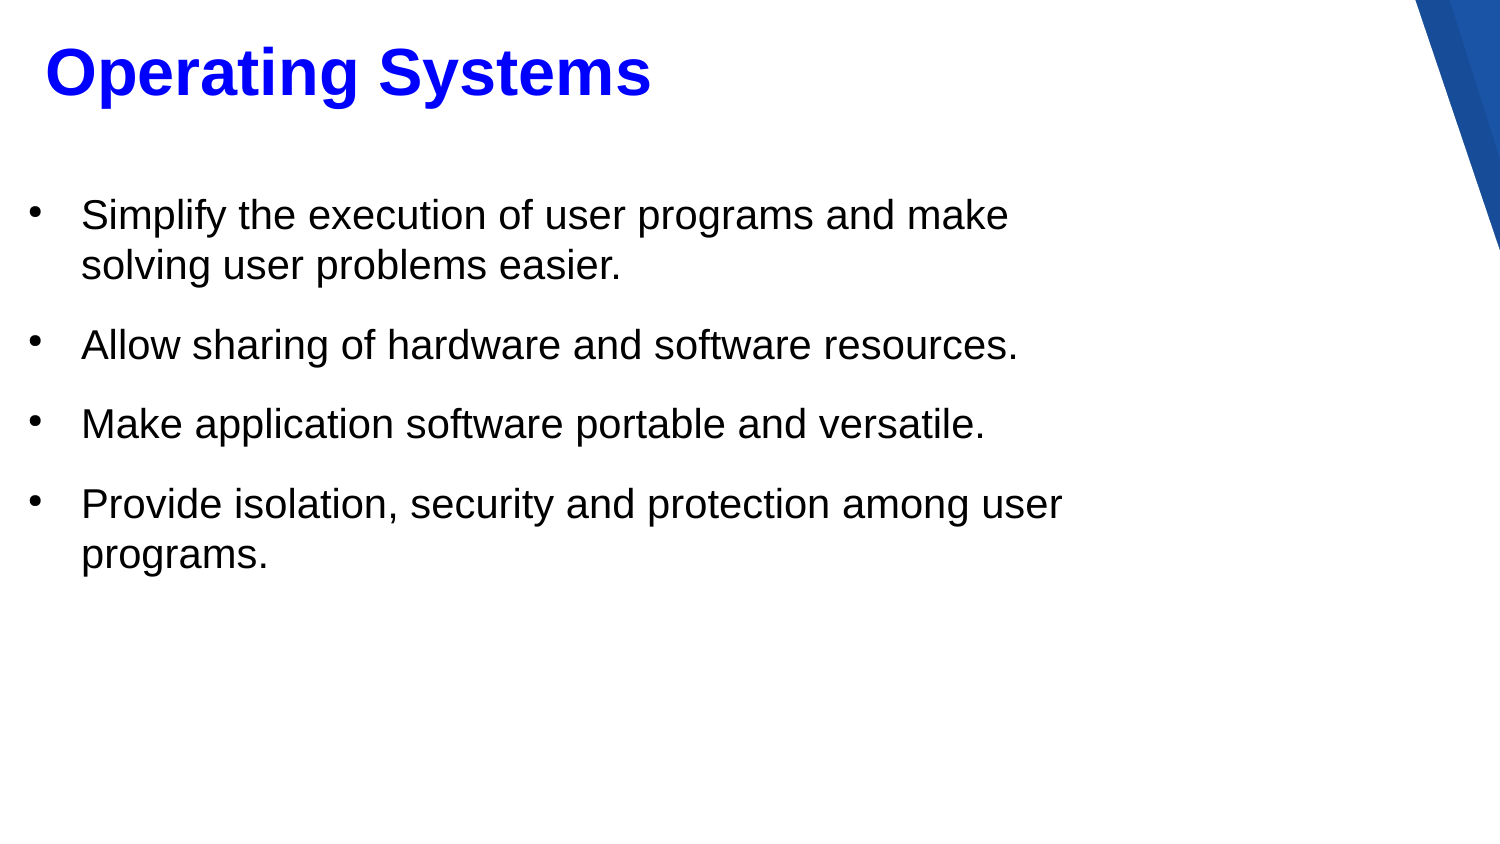

# Operating Systems
Simplify the execution of user programs and make solving user problems easier.
Allow sharing of hardware and software resources.
Make application software portable and versatile.
Provide isolation, security and protection among user programs.
Software engineer – Pisa
11 years
7-15 employees
J2EE applications
Enterprise application integration
3D scientific applications